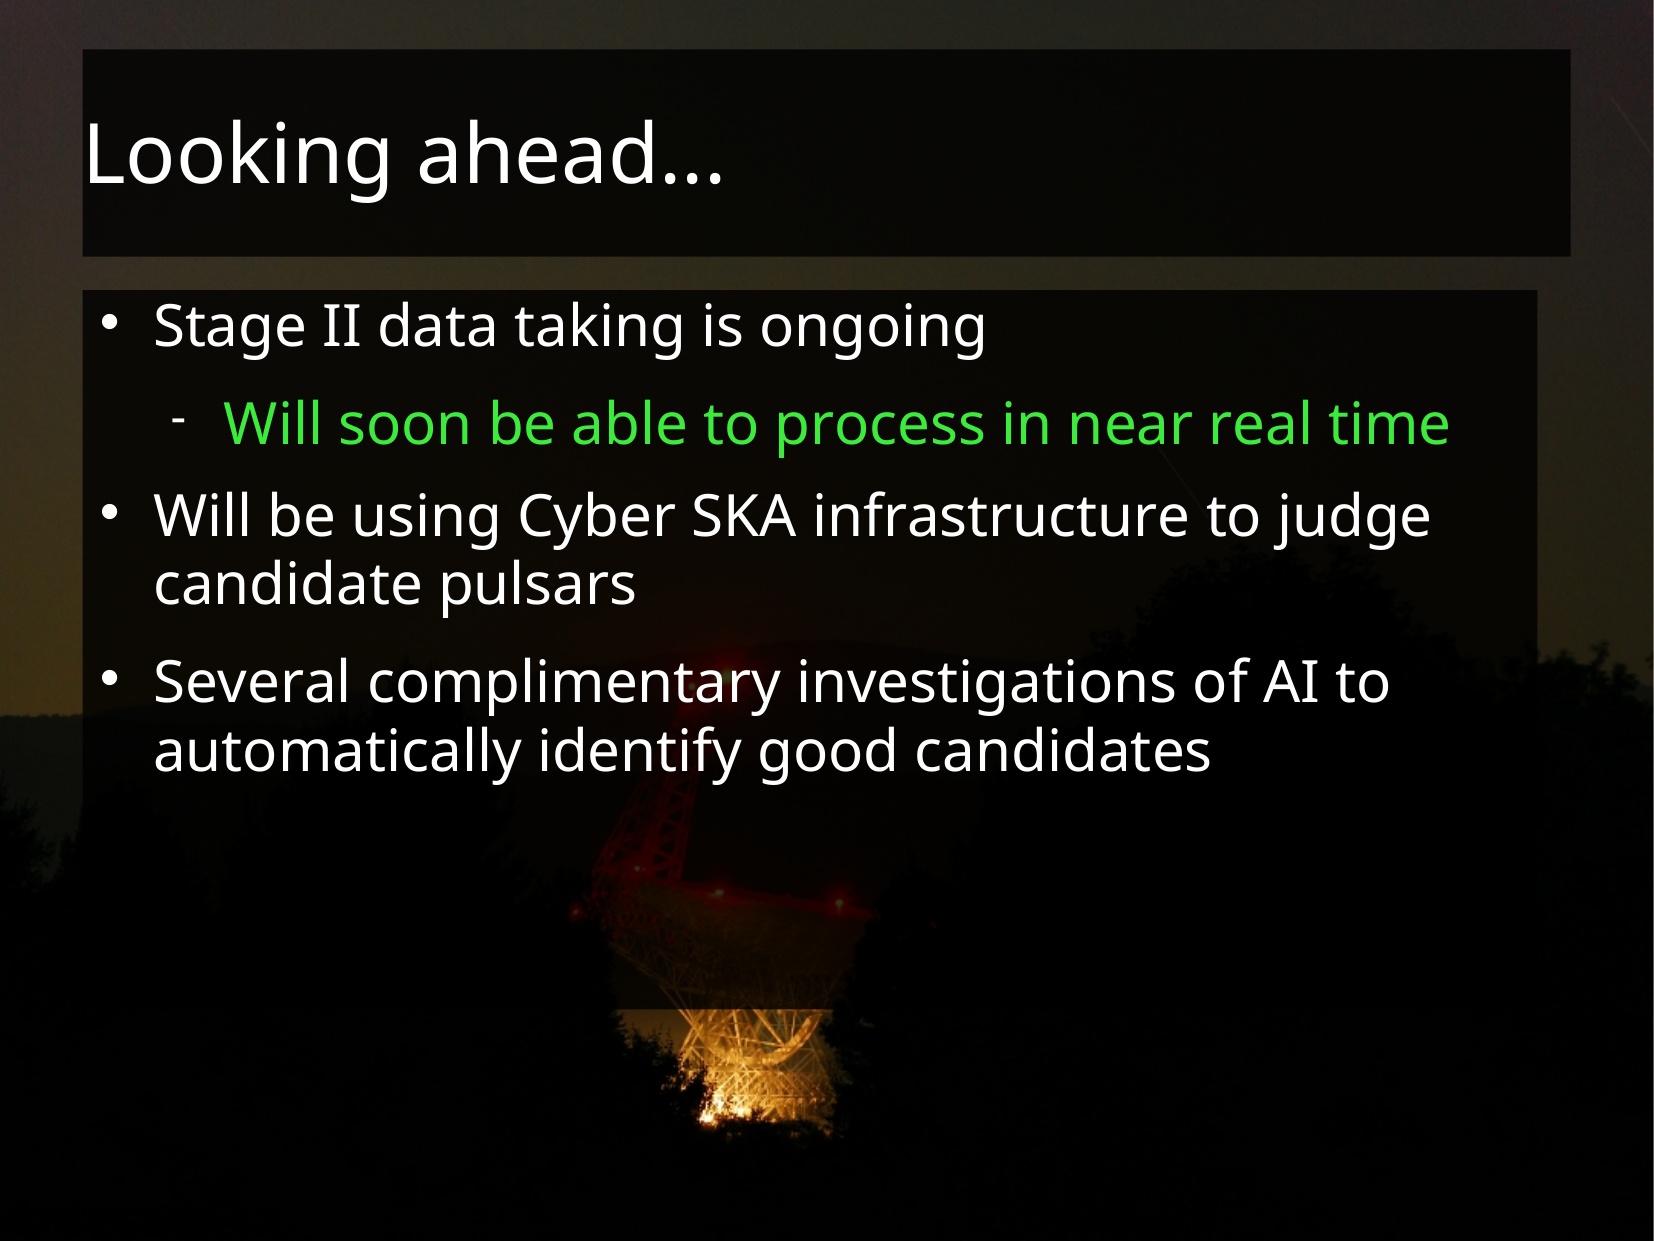

# Looking ahead...
Stage II data taking is ongoing
Will soon be able to process in near real time
Will be using Cyber SKA infrastructure to judge candidate pulsars
Several complimentary investigations of AI to automatically identify good candidates